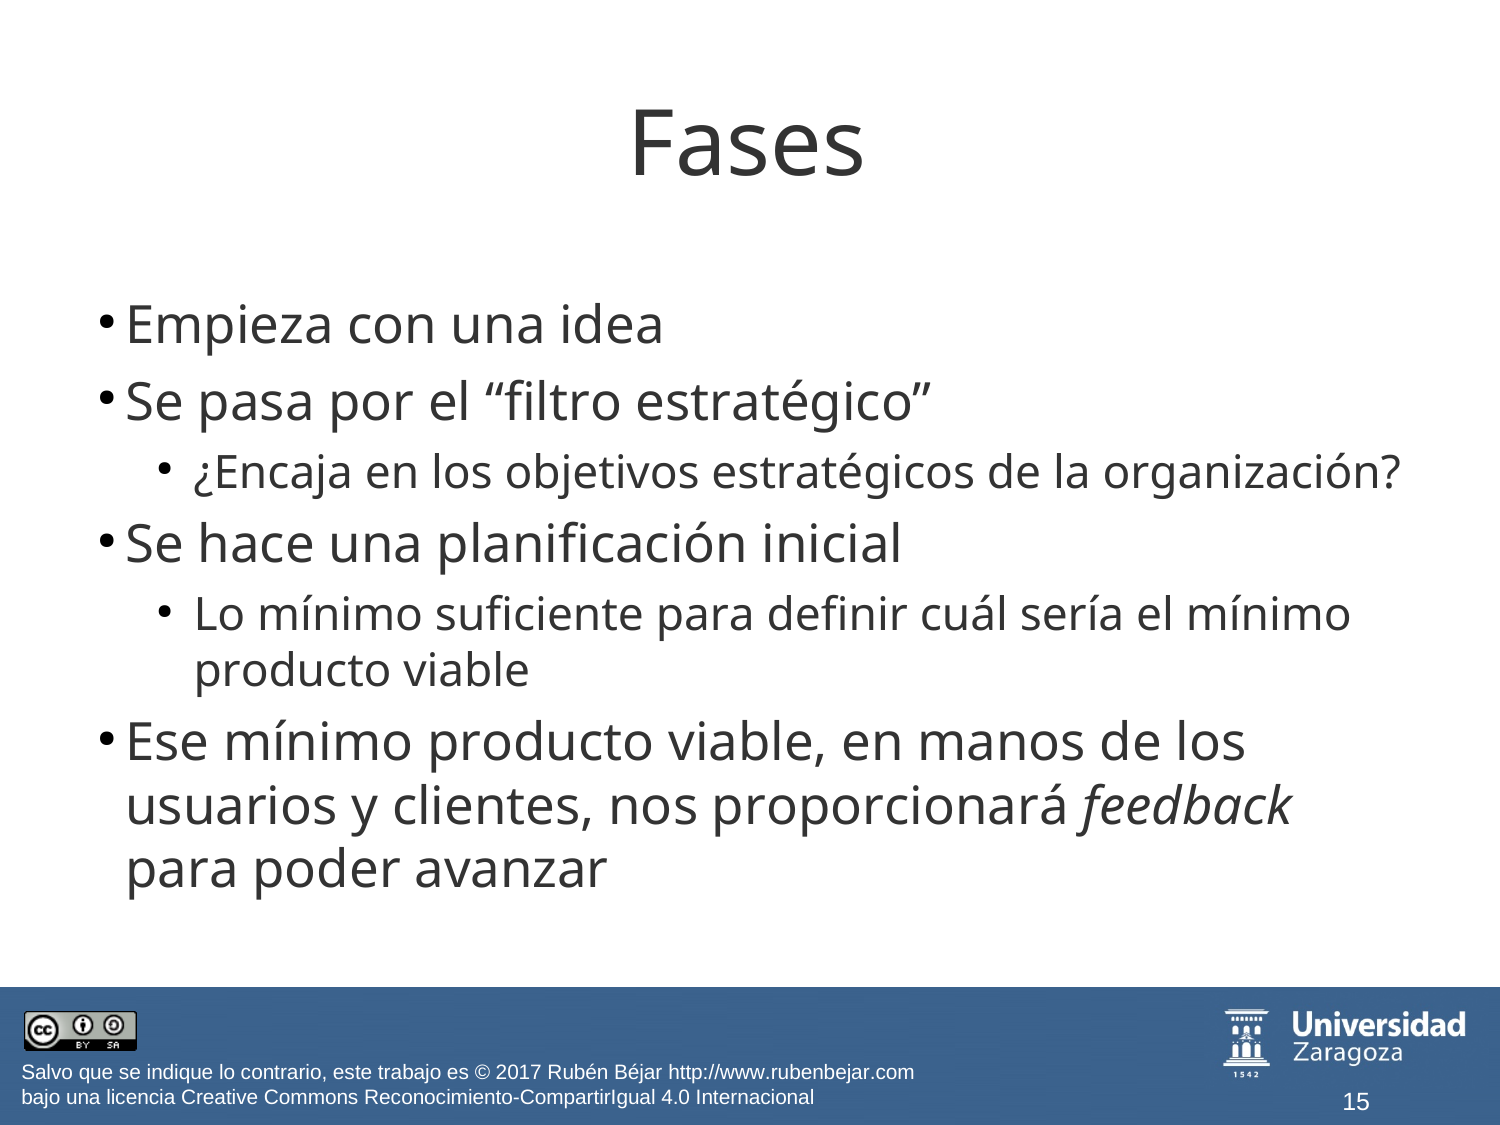

# Fases
Empieza con una idea
Se pasa por el “filtro estratégico”
¿Encaja en los objetivos estratégicos de la organización?
Se hace una planificación inicial
Lo mínimo suficiente para definir cuál sería el mínimo producto viable
Ese mínimo producto viable, en manos de los usuarios y clientes, nos proporcionará feedback para poder avanzar